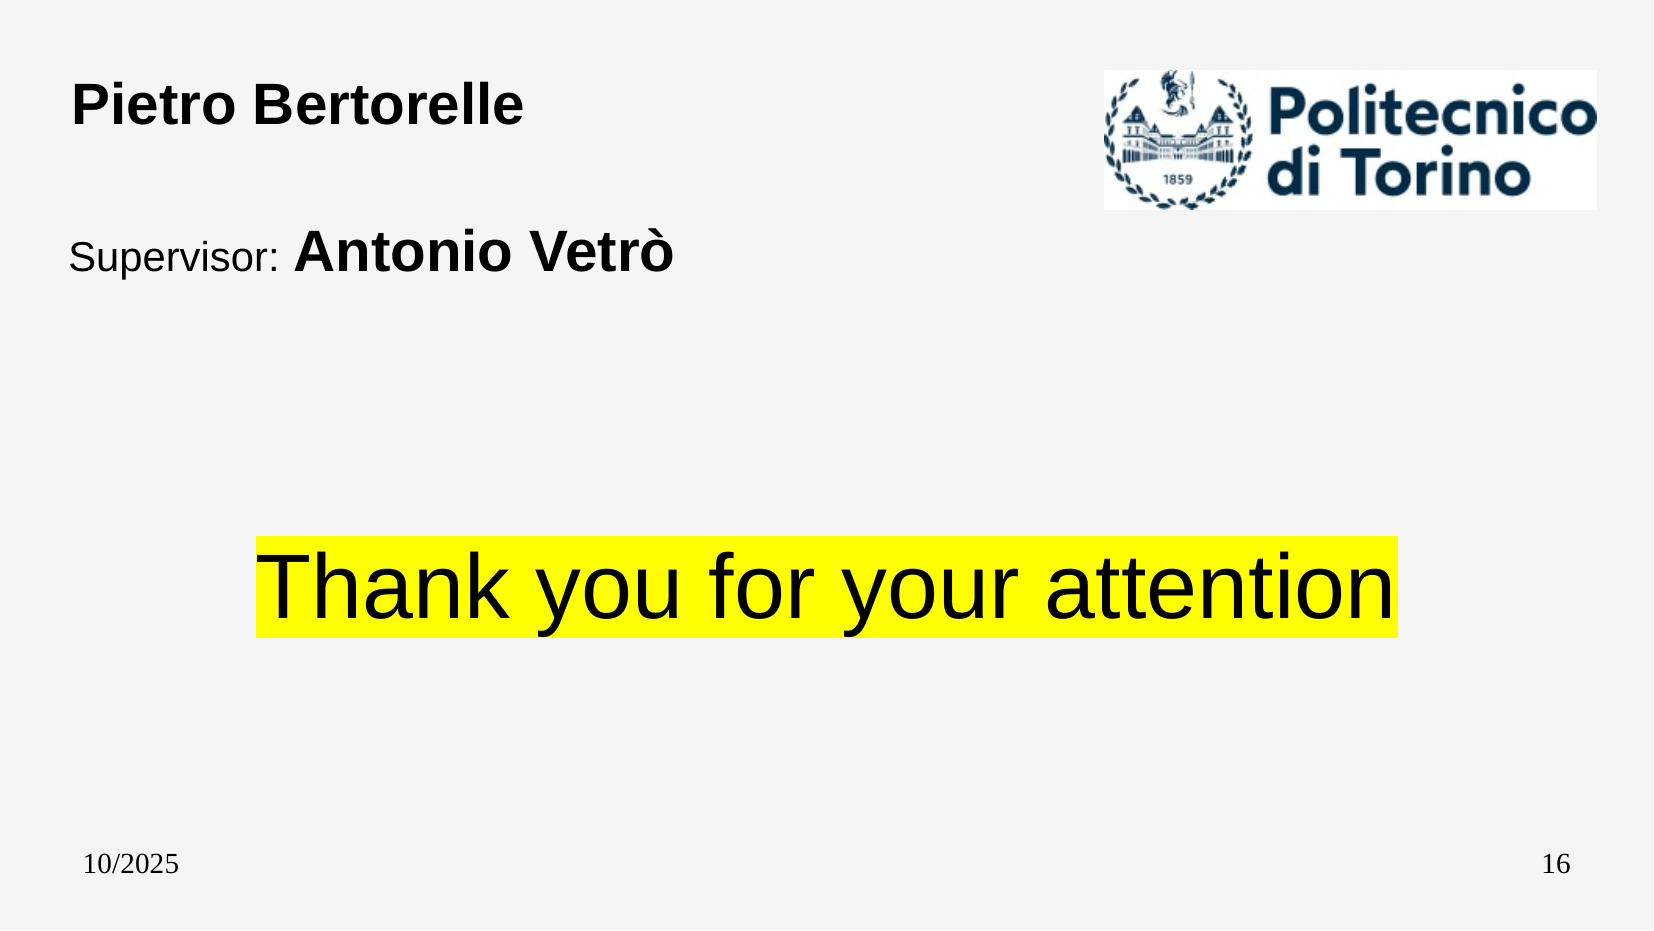

Pietro Bertorelle
Supervisor: Antonio Vetrò
# Thank you for your attention
10/2025
16